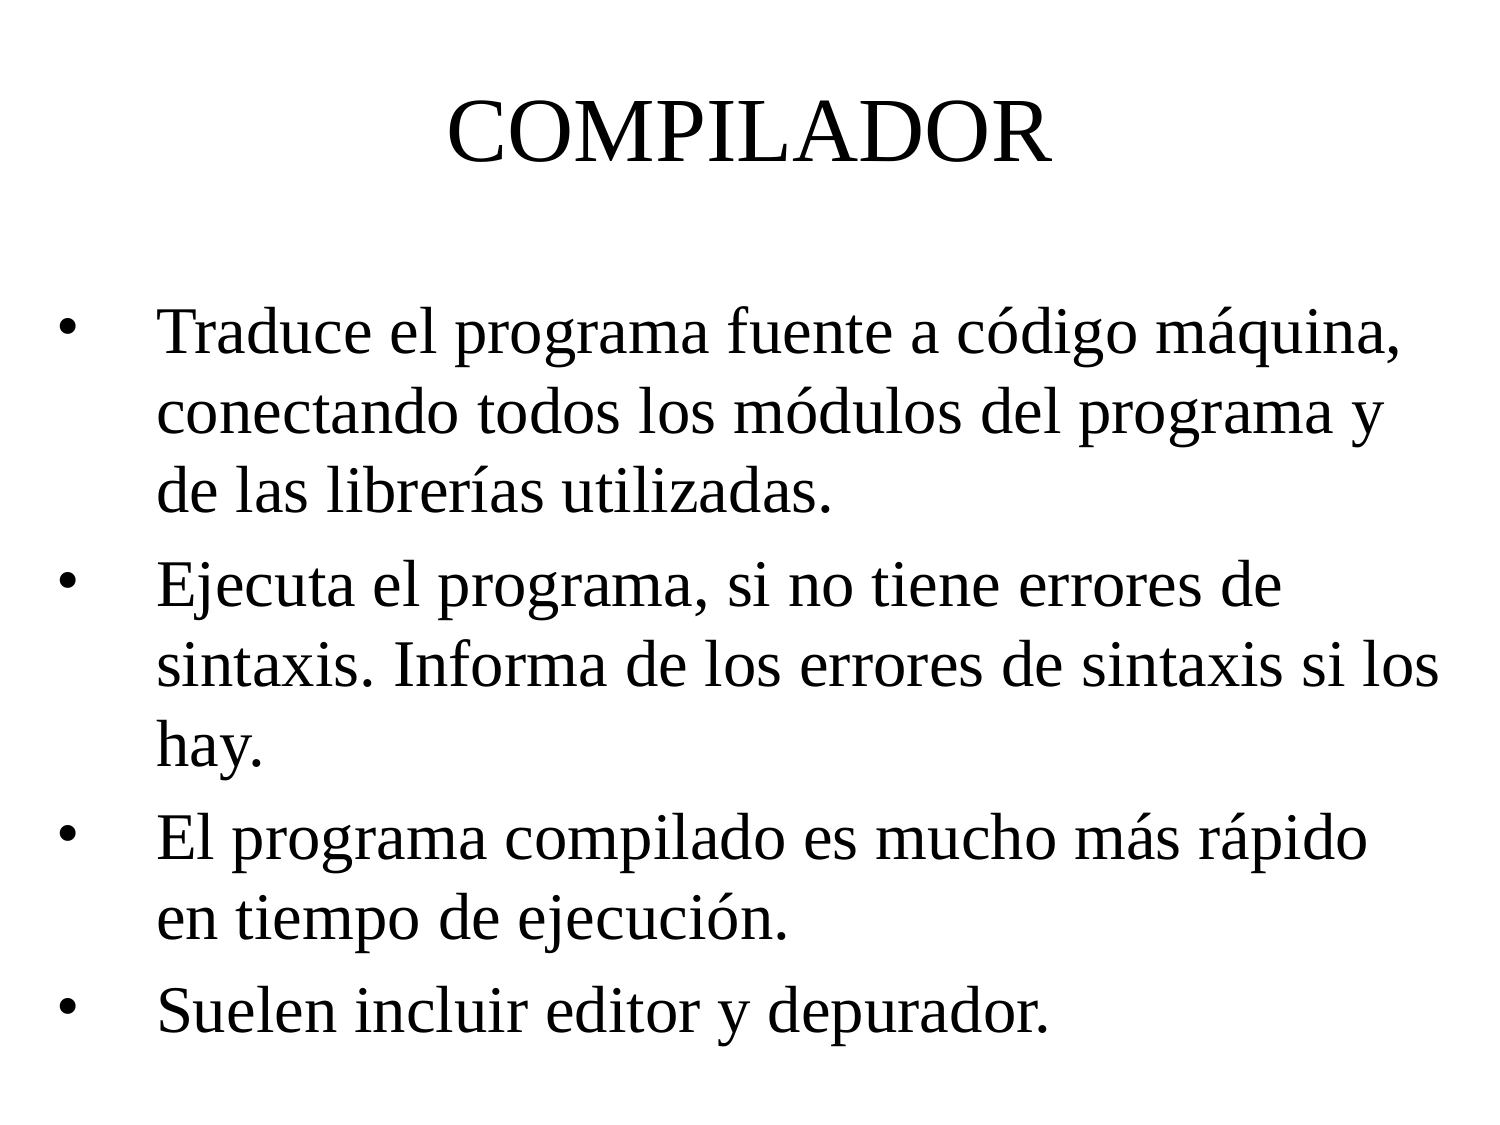

# COMPILADOR
Traduce el programa fuente a código máquina, conectando todos los módulos del programa y de las librerías utilizadas.
Ejecuta el programa, si no tiene errores de sintaxis. Informa de los errores de sintaxis si los hay.
El programa compilado es mucho más rápido en tiempo de ejecución.
Suelen incluir editor y depurador.